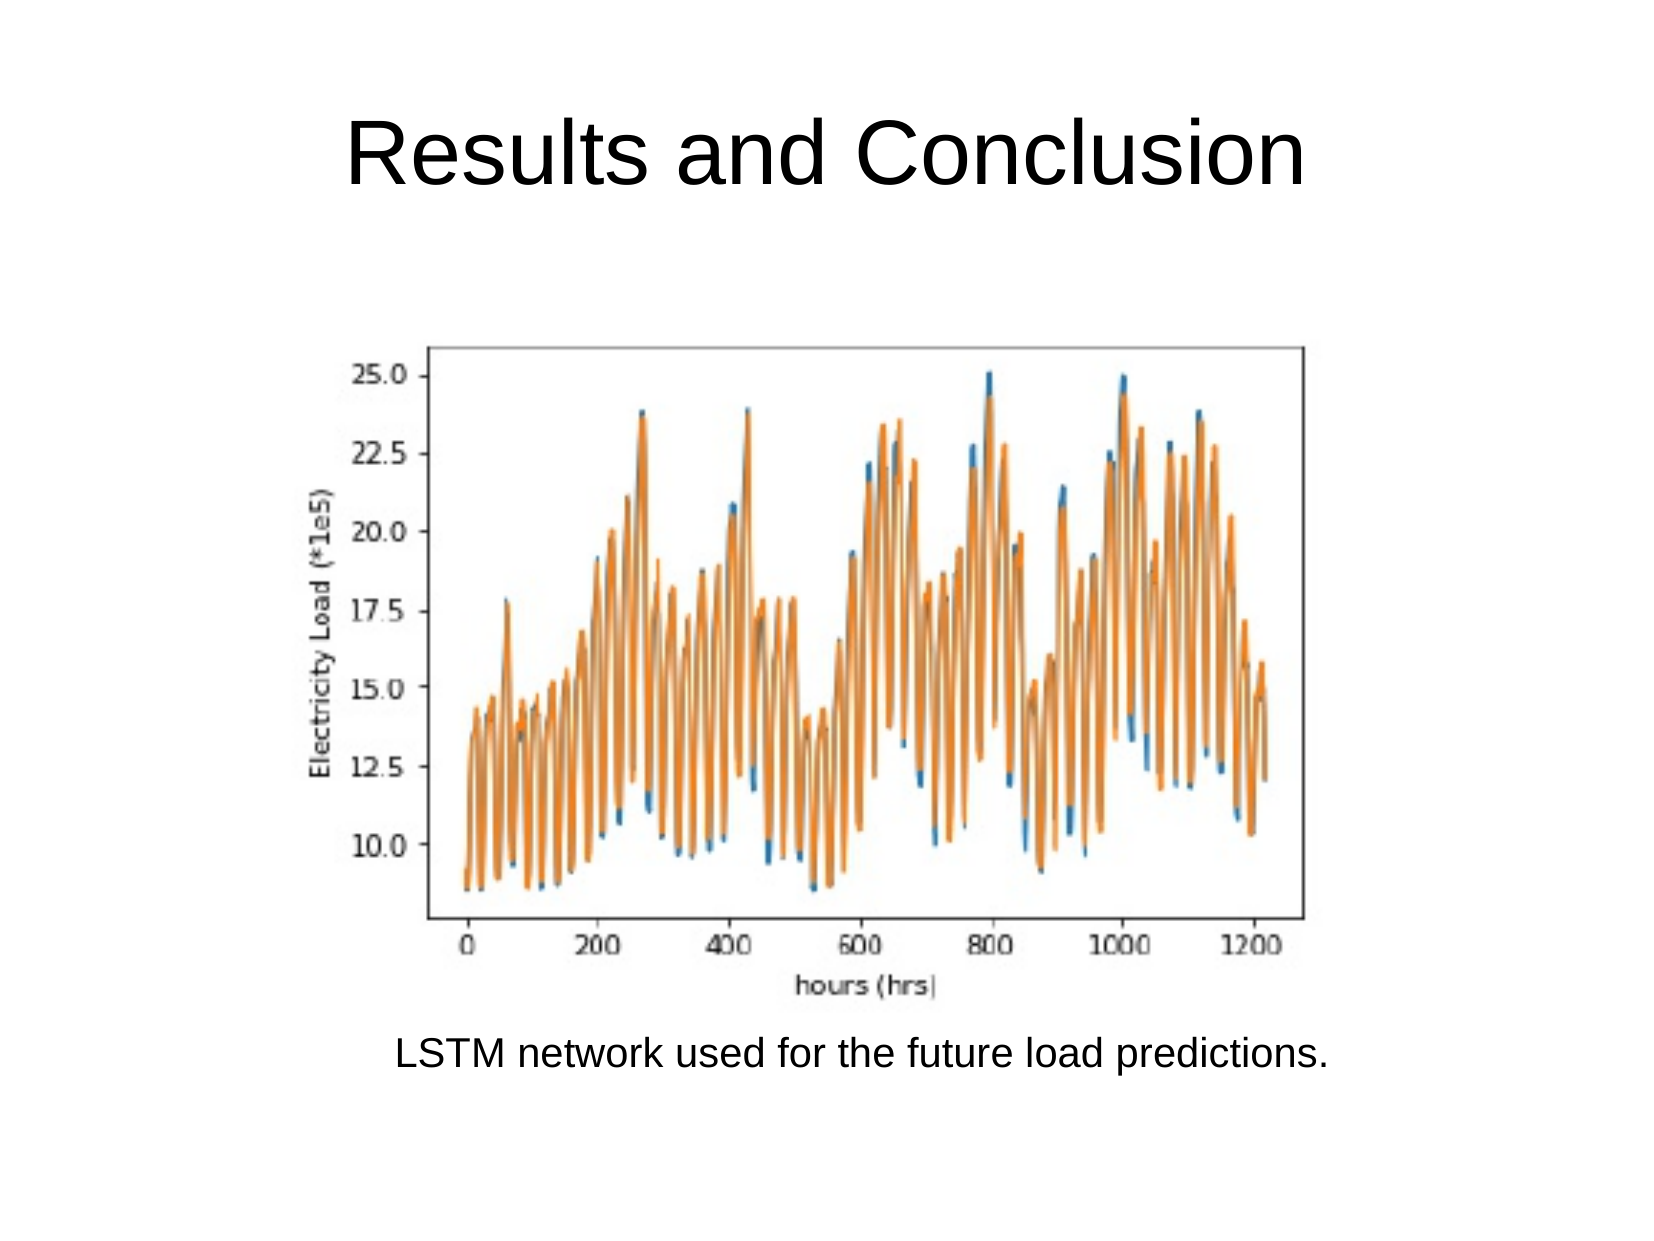

# Results and Conclusion
LSTM network used for the future load predictions.